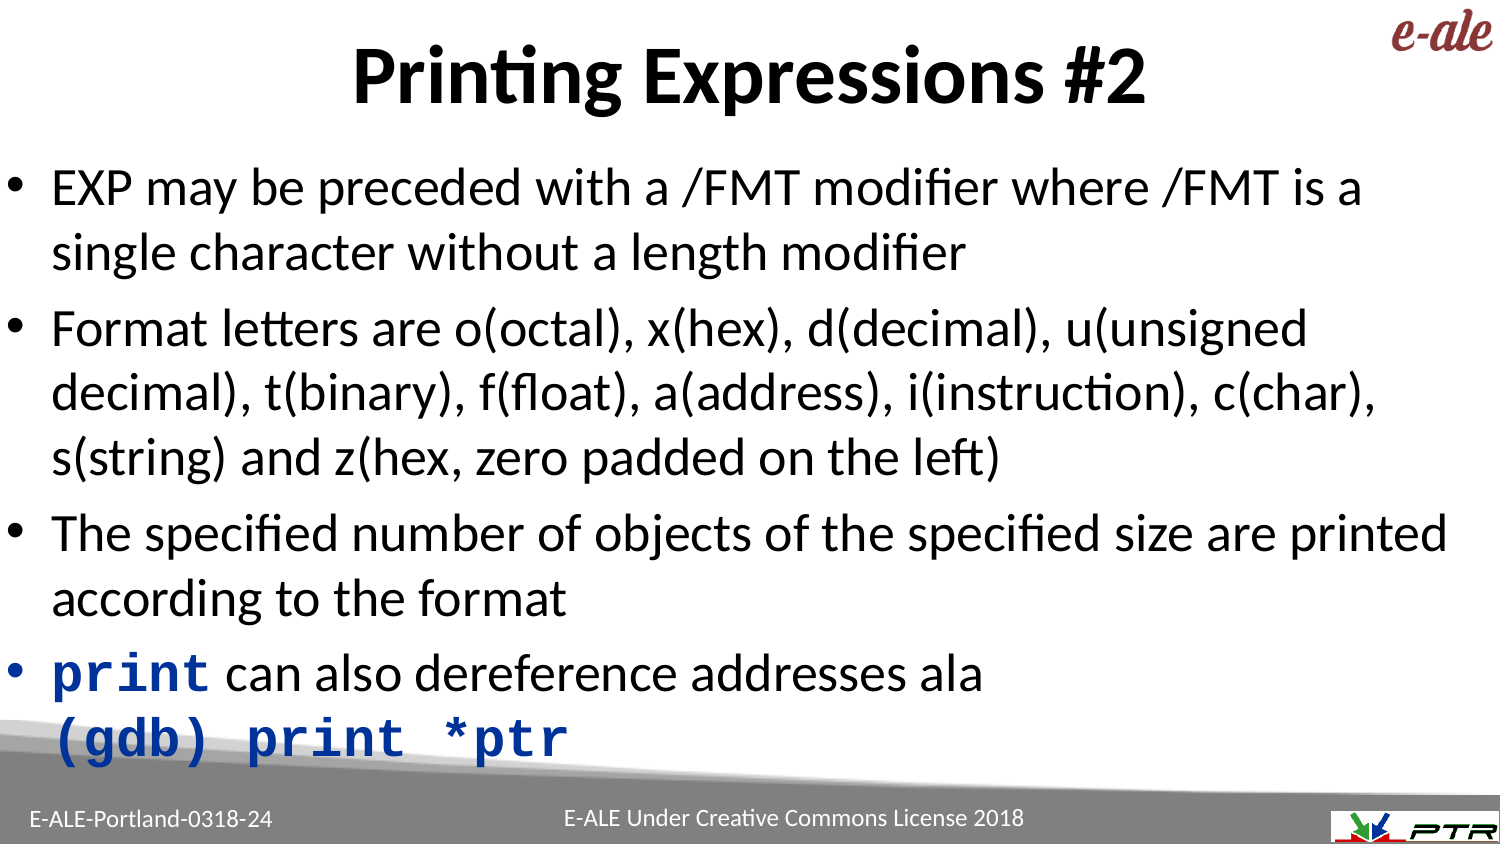

# Printing Expressions #2
EXP may be preceded with a /FMT modifier where /FMT is a single character without a length modifier
Format letters are o(octal), x(hex), d(decimal), u(unsigned decimal), t(binary), f(float), a(address), i(instruction), c(char), s(string) and z(hex, zero padded on the left)
The specified number of objects of the specified size are printed according to the format
print can also dereference addresses ala
(gdb) print *ptr
E-ALE-Portland-0318-